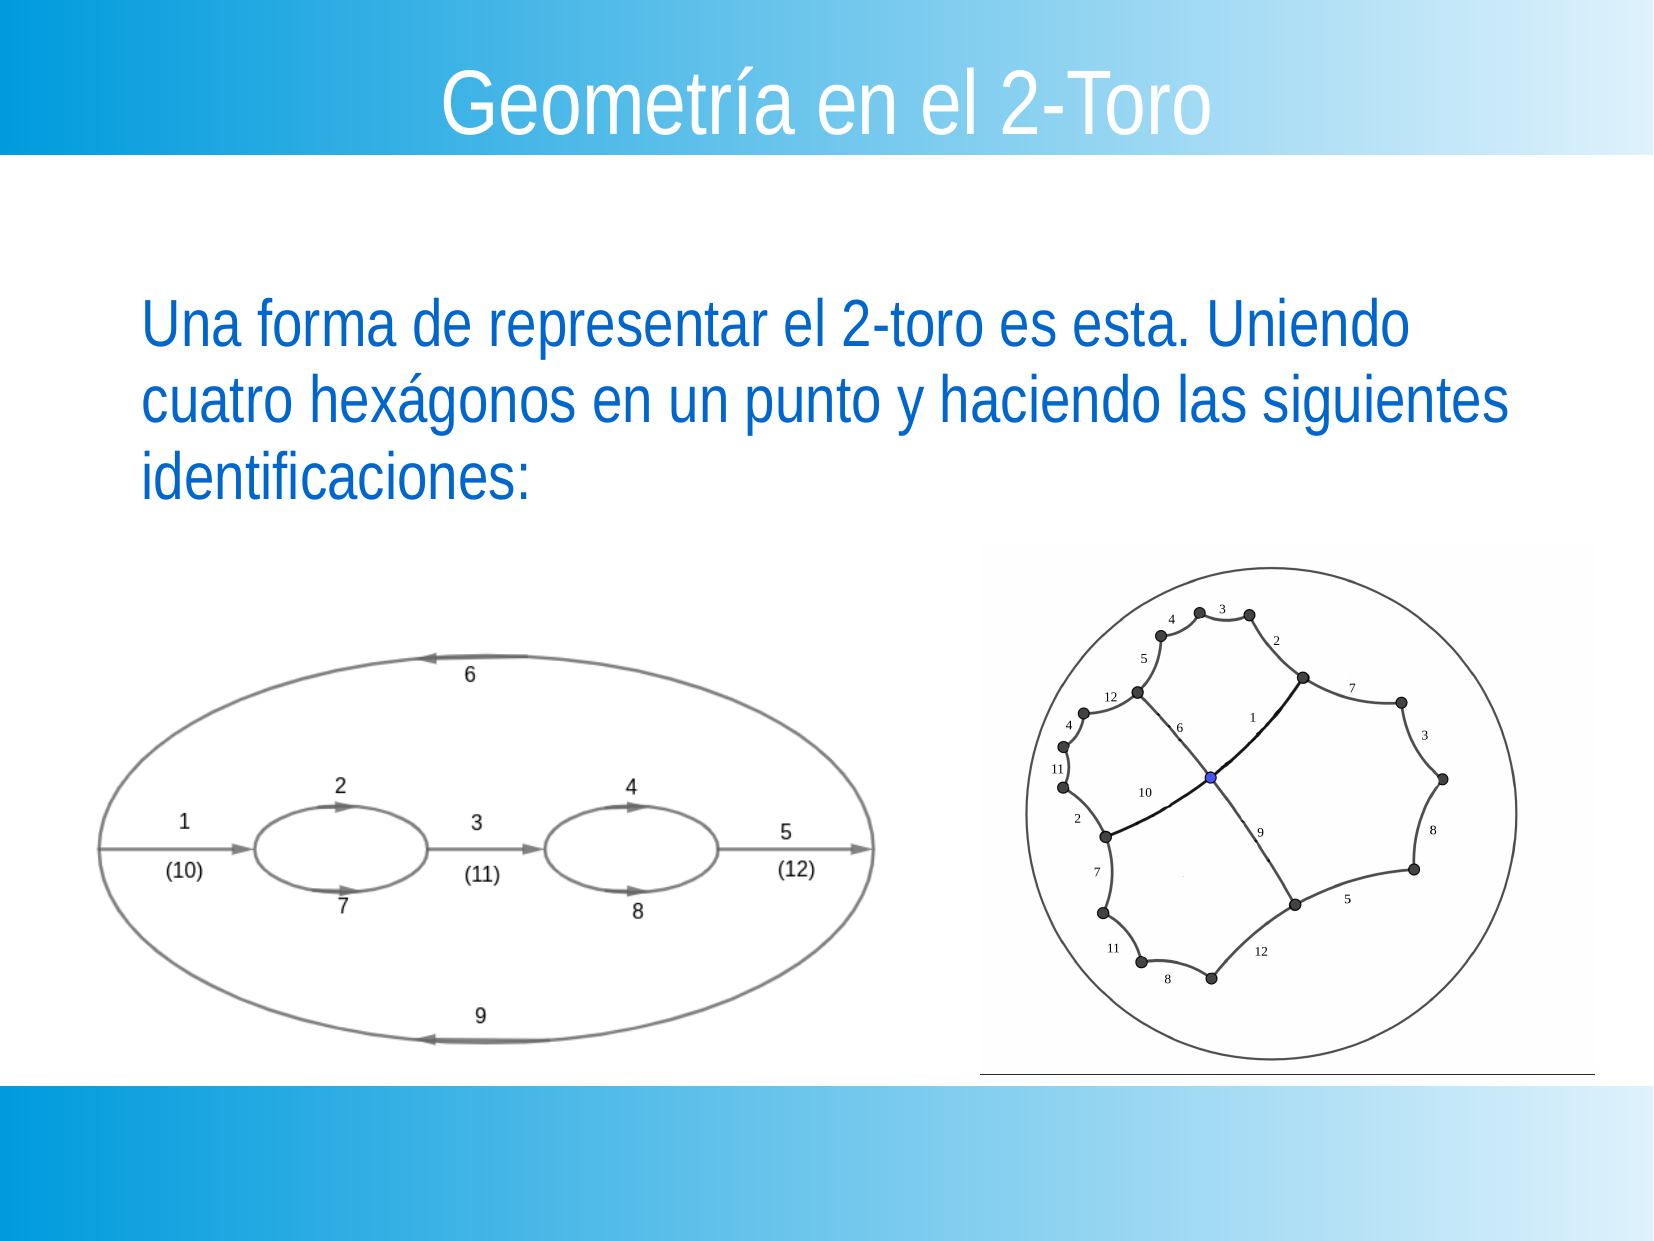

# Geometría en el 2-Toro
Una forma de representar el 2-toro es esta. Uniendo cuatro hexágonos en un punto y haciendo las siguientes identificaciones: